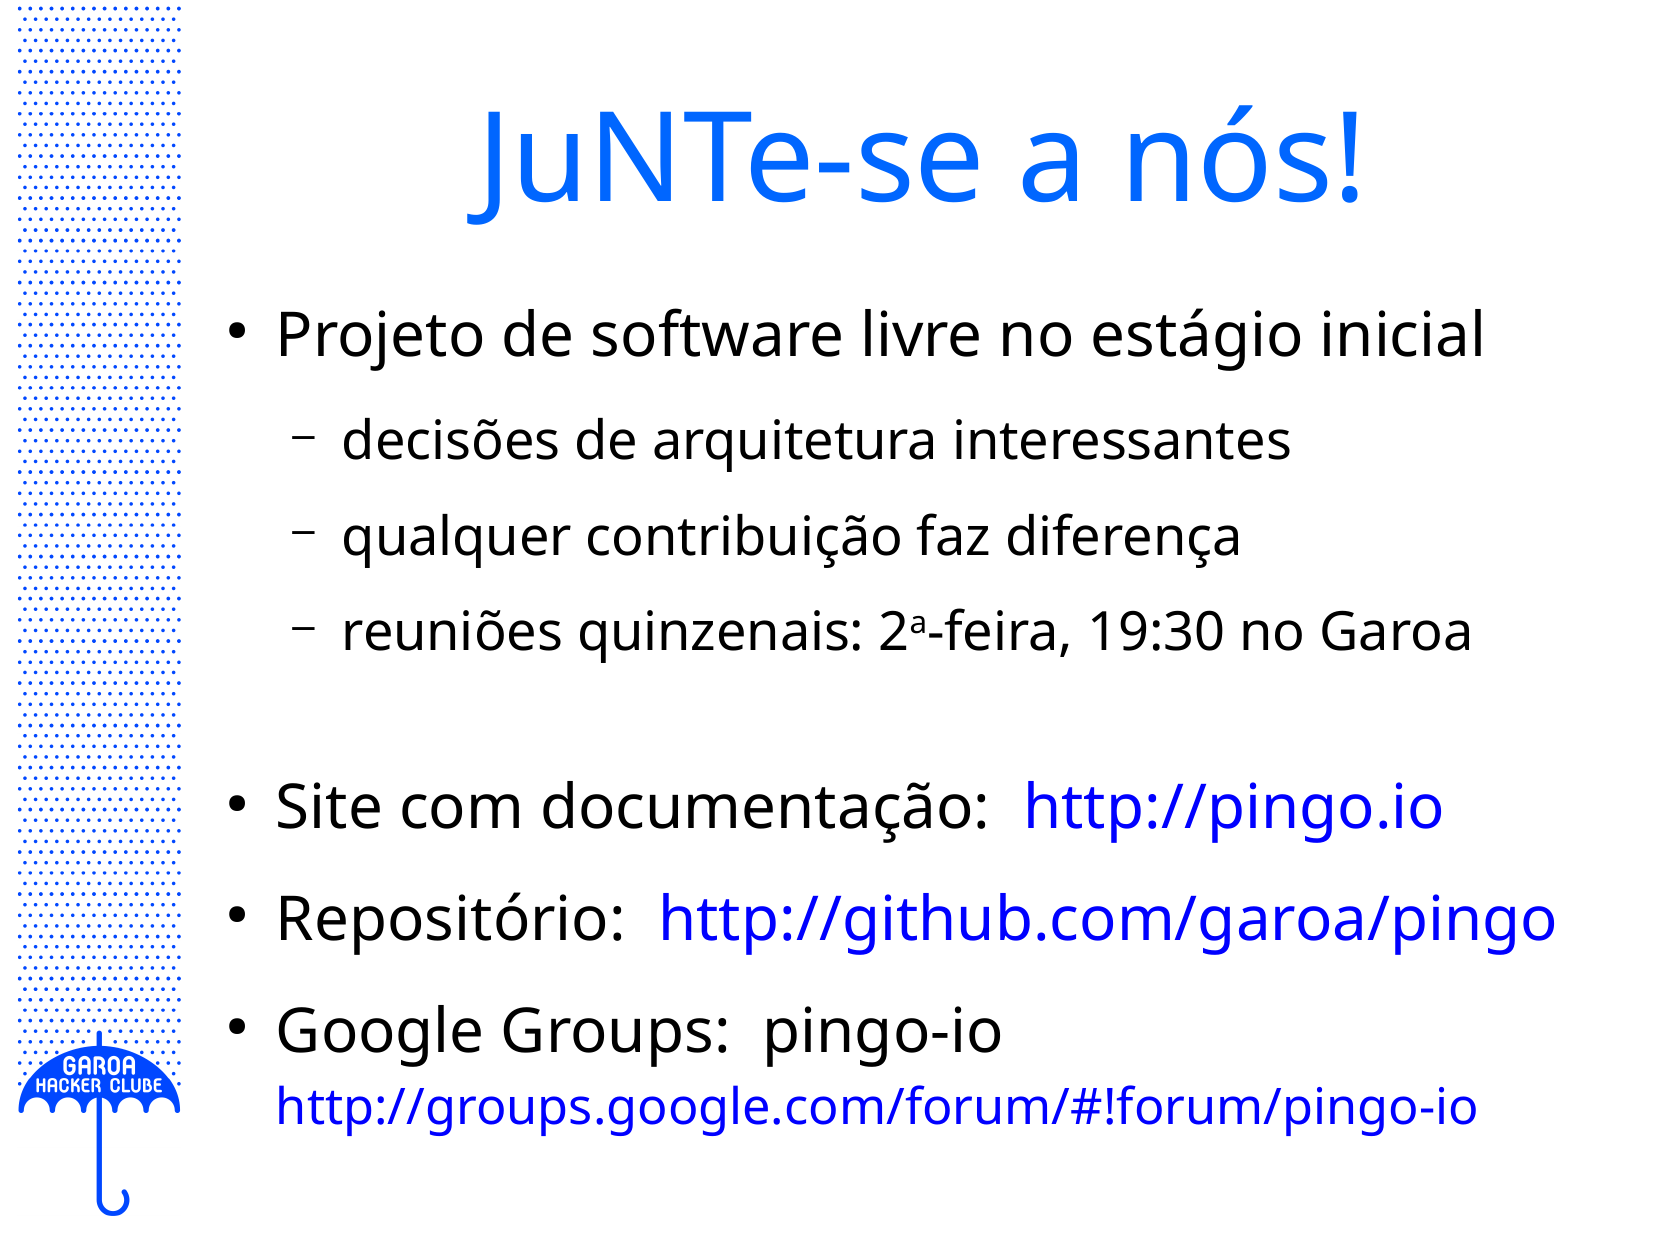

# JuNTe-se a nós!
Projeto de software livre no estágio inicial
decisões de arquitetura interessantes
qualquer contribuição faz diferença
reuniões quinzenais: 2a-feira, 19:30 no Garoa
Site com documentação: http://pingo.io
Repositório: http://github.com/garoa/pingo
Google Groups: pingo-io http://groups.google.com/forum/#!forum/pingo-io